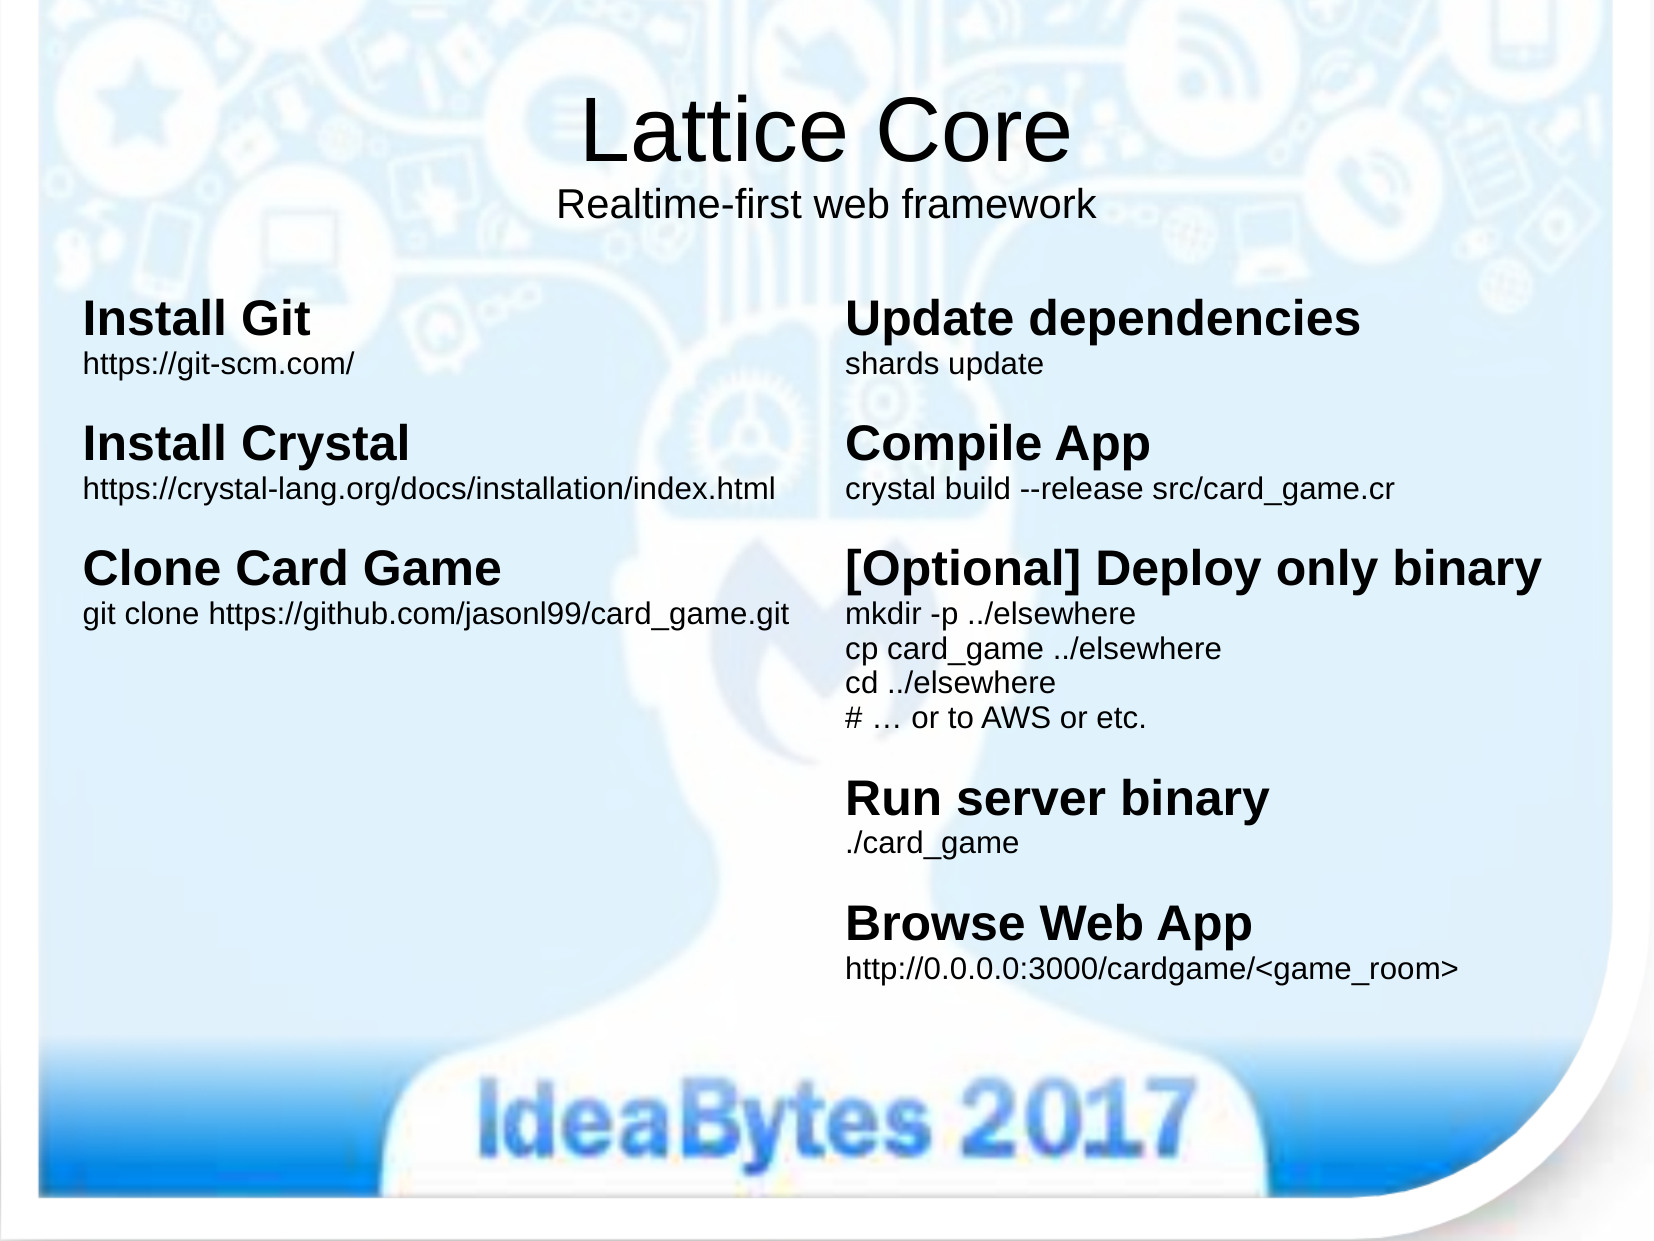

# Lattice Core Realtime-first web framework
Install Git
https://git-scm.com/
Install Crystal
https://crystal-lang.org/docs/installation/index.html
Clone Card Game
git clone https://github.com/jasonl99/card_game.git
Update dependencies
shards update
Compile App
crystal build --release src/card_game.cr
[Optional] Deploy only binary
mkdir -p ../elsewhere
cp card_game ../elsewhere
cd ../elsewhere
# … or to AWS or etc.
Run server binary
./card_game
Browse Web App
http://0.0.0.0:3000/cardgame/<game_room>